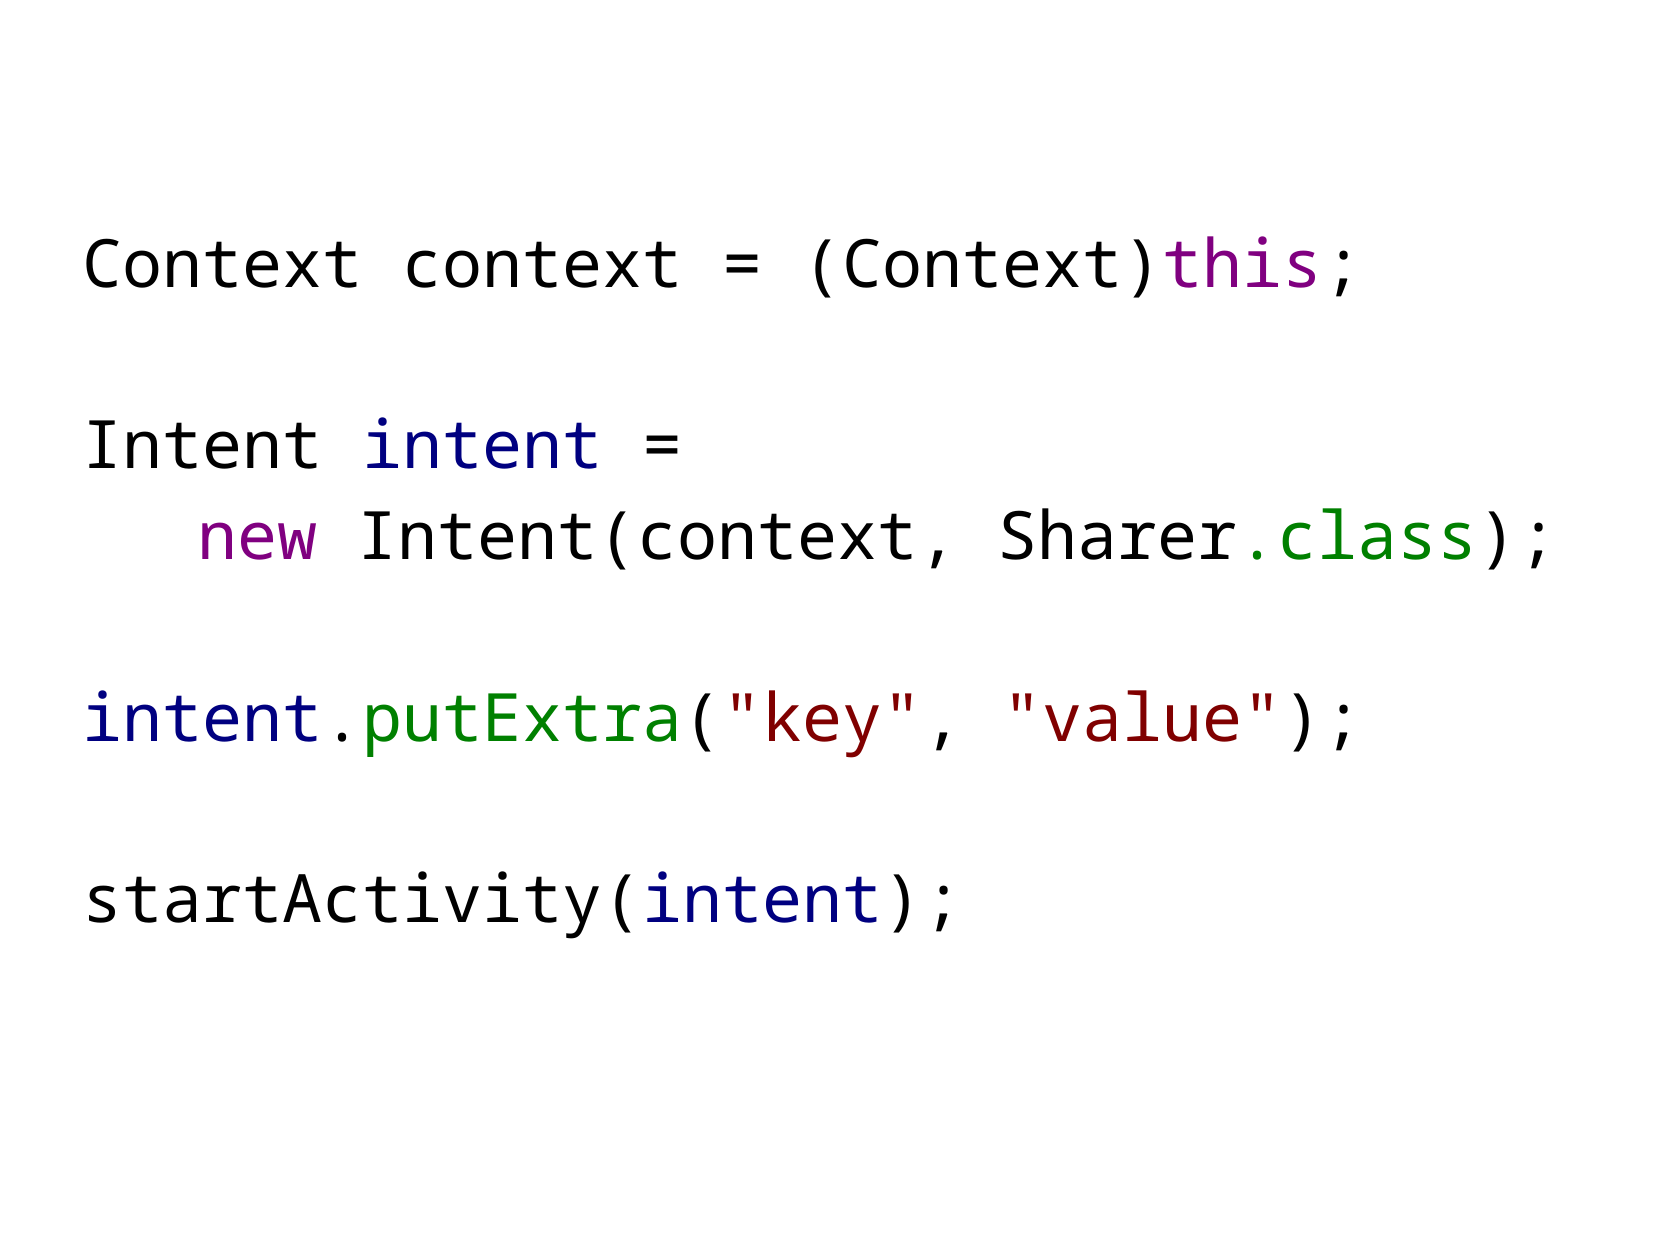

# Context context = (Context)this;
Intent intent =
	 new Intent(context, Sharer.class);
intent.putExtra("key", "value");
startActivity(intent);